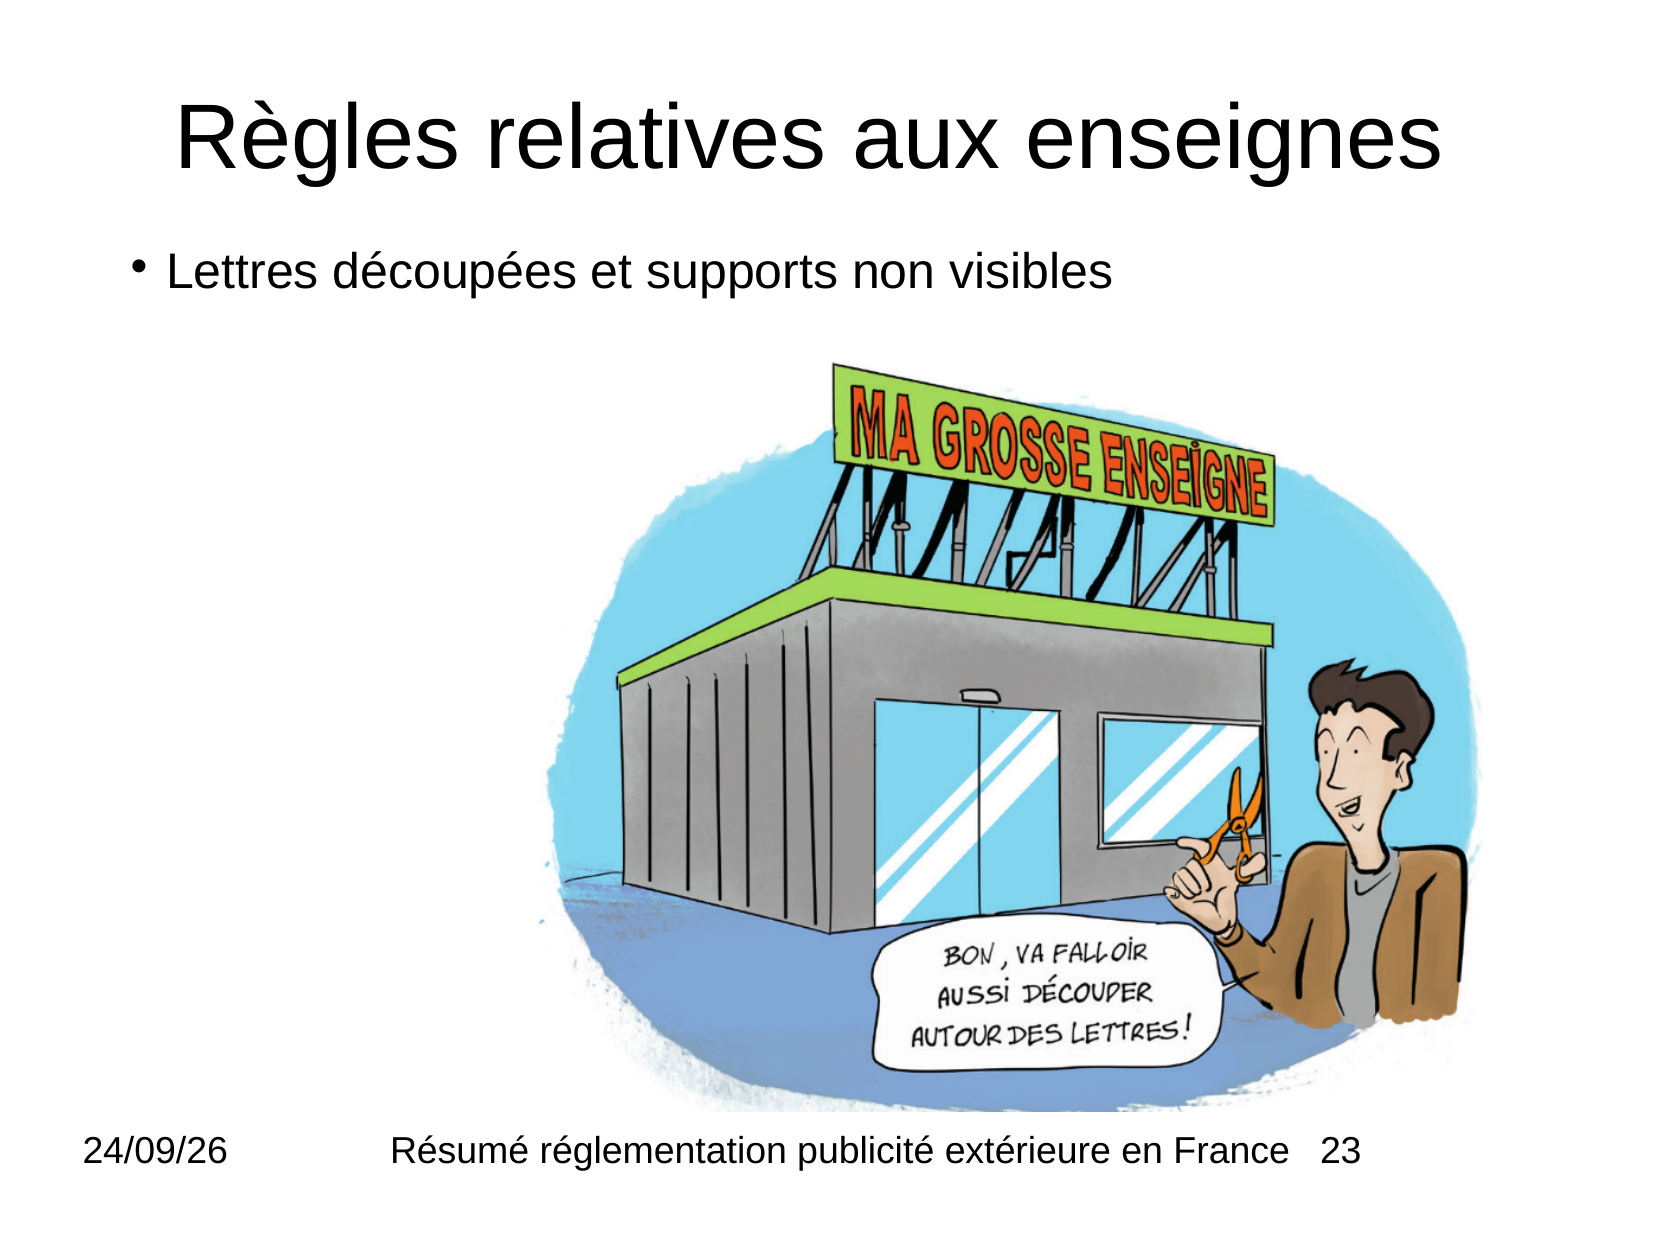

# Règles relatives aux enseignes
Lettres découpées et supports non visibles
Résumé réglementation publicité extérieure en France
23